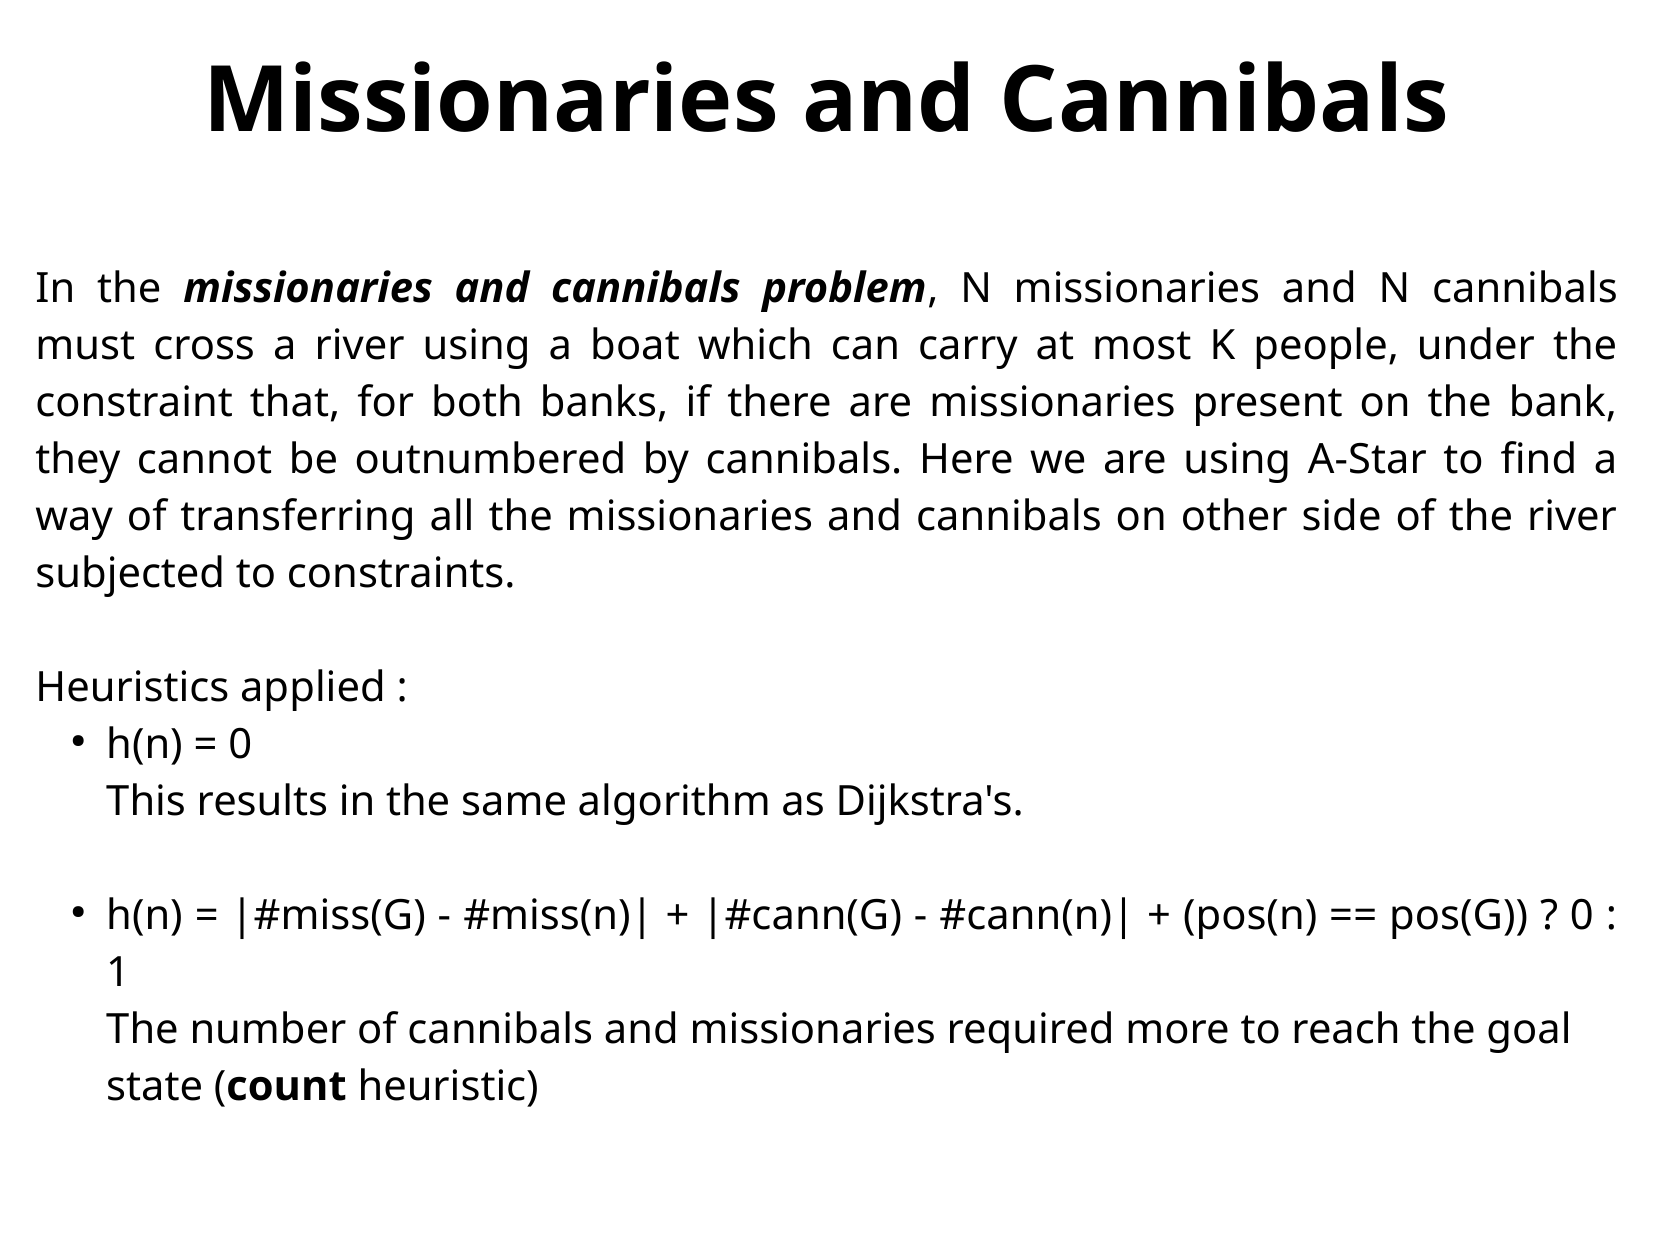

# Missionaries and Cannibals
In the missionaries and cannibals problem, N missionaries and N cannibals must cross a river using a boat which can carry at most K people, under the constraint that, for both banks, if there are missionaries present on the bank, they cannot be outnumbered by cannibals. Here we are using A-Star to find a way of transferring all the missionaries and cannibals on other side of the river subjected to constraints.
Heuristics applied :
h(n) = 0
This results in the same algorithm as Dijkstra's.
h(n) = |#miss(G) - #miss(n)| + |#cann(G) - #cann(n)| + (pos(n) == pos(G)) ? 0 : 1
The number of cannibals and missionaries required more to reach the goal
state (count heuristic)